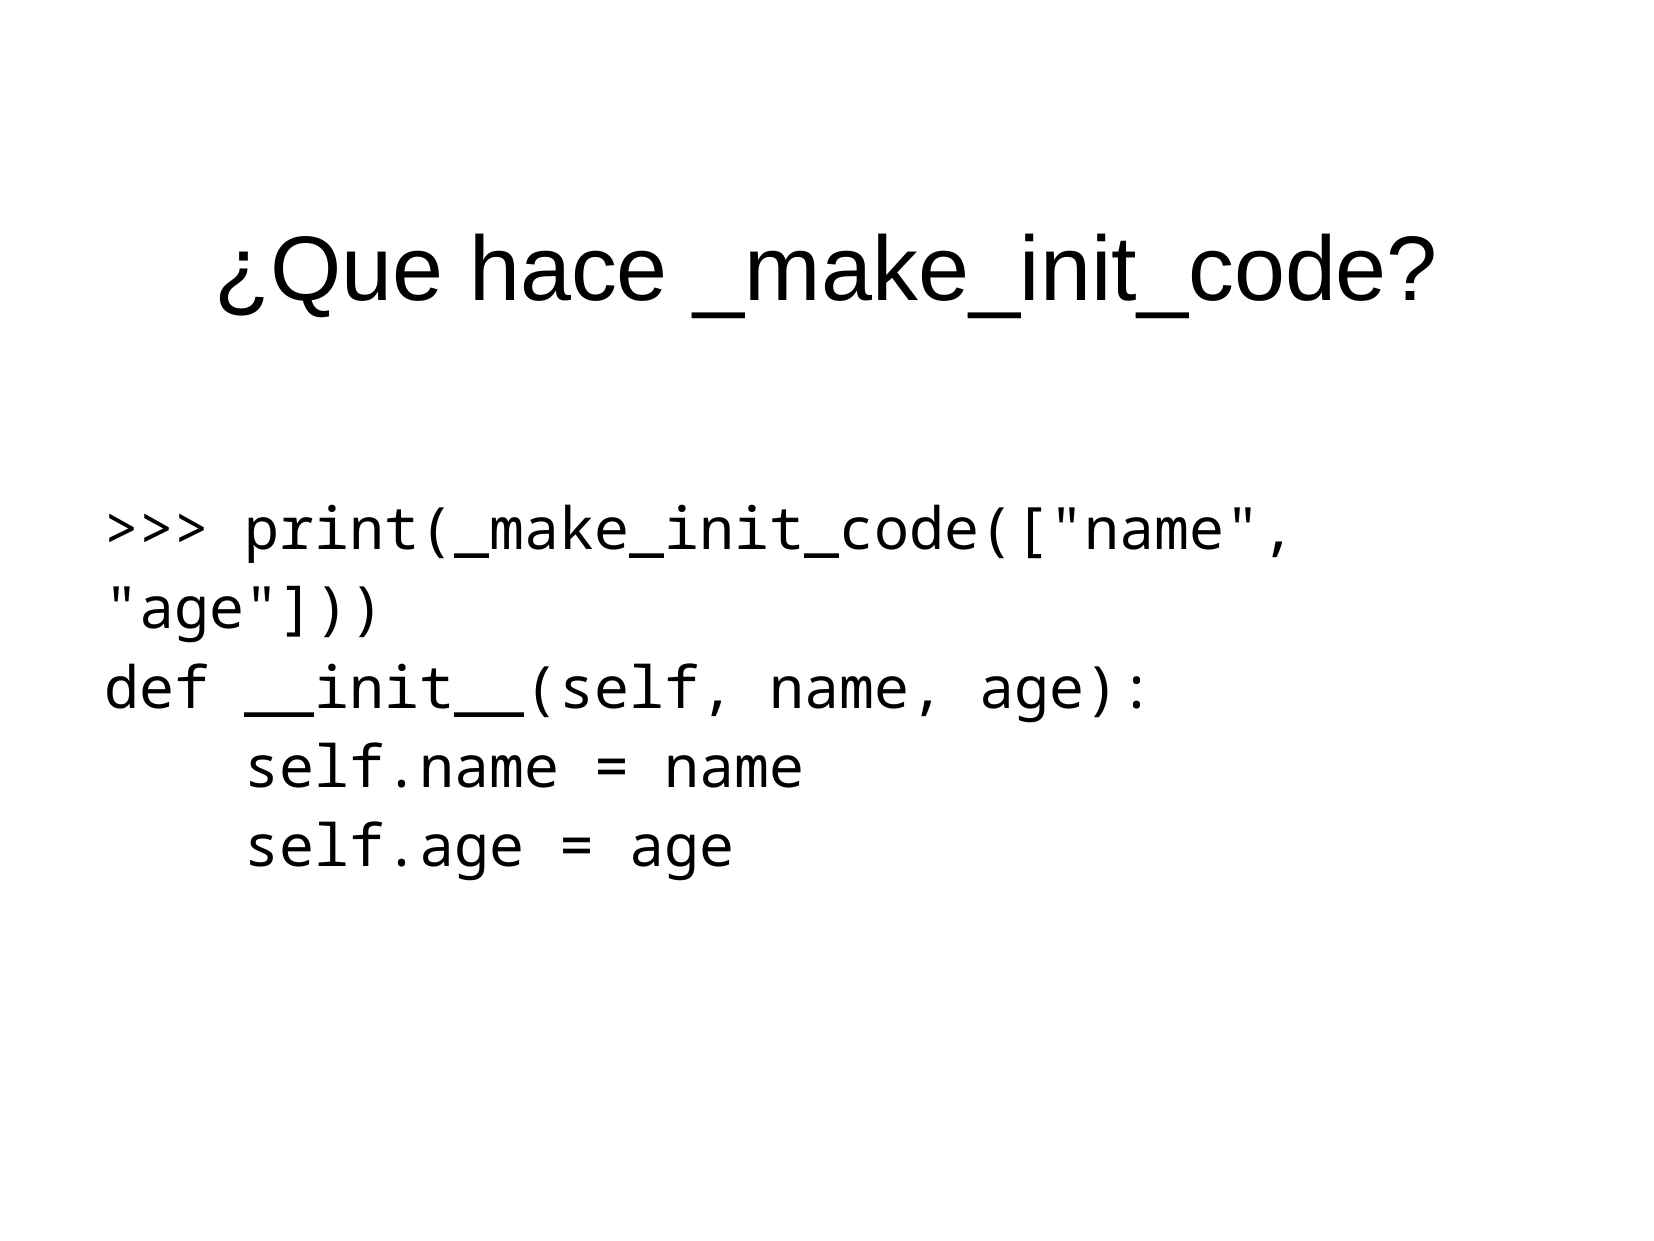

# ¿Que hace _make_init_code?
>>> print(_make_init_code(["name", "age"]))
def __init__(self, name, age):
 self.name = name
 self.age = age